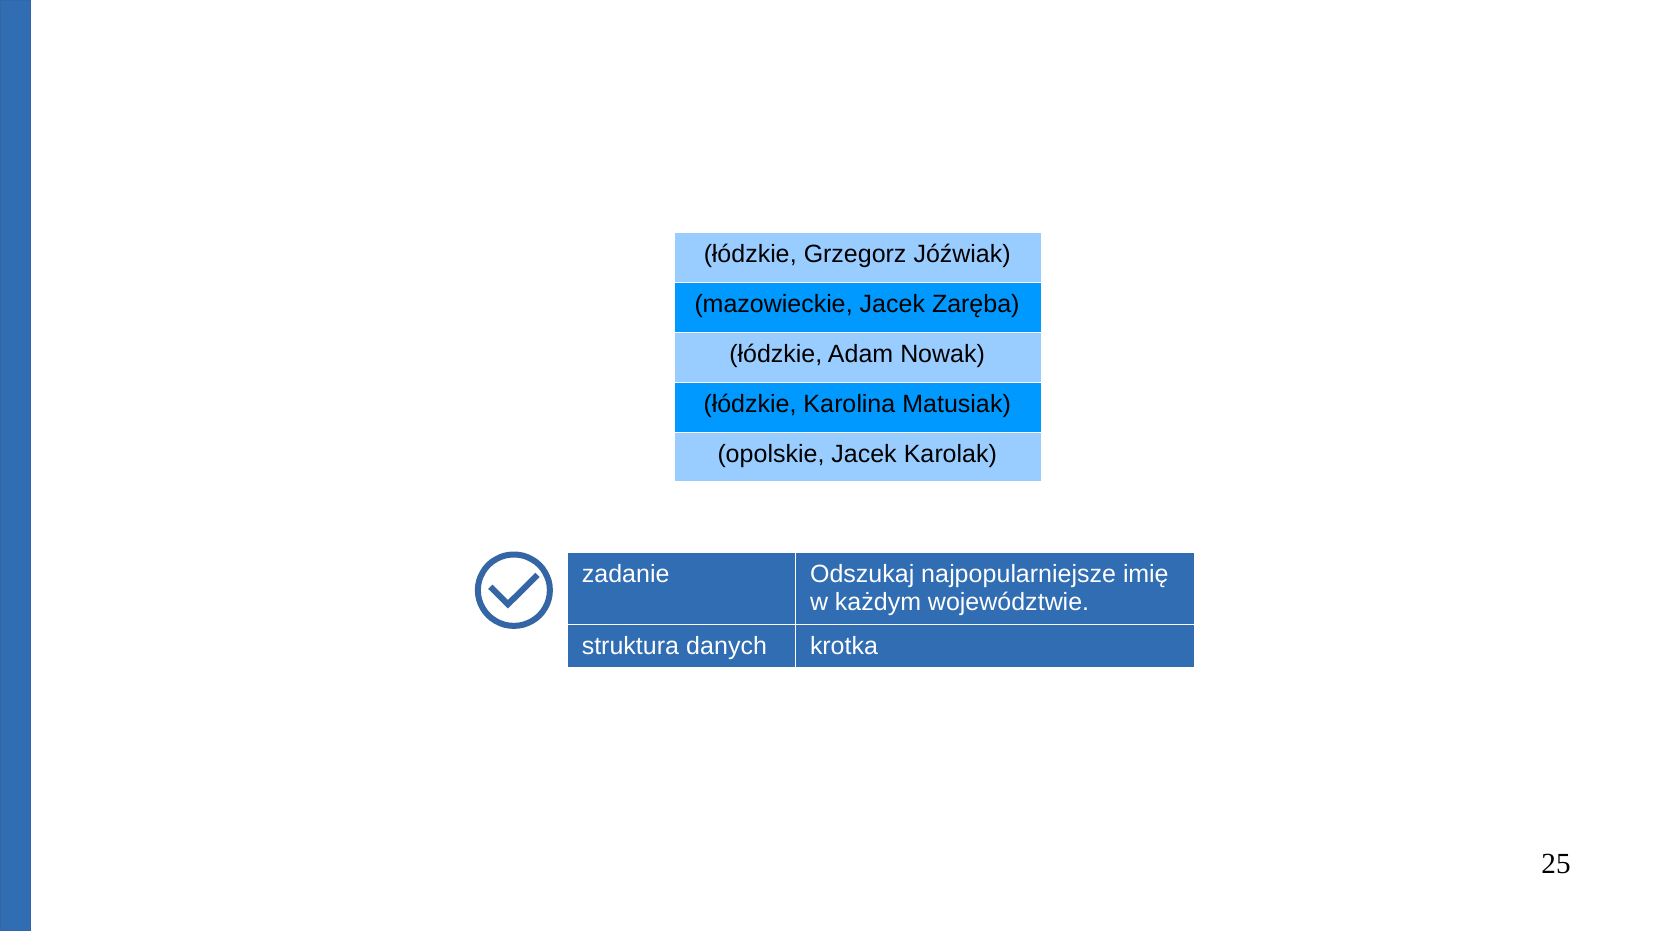

| (łódzkie, Grzegorz Jóźwiak) |
| --- |
| (mazowieckie, Jacek Zaręba) |
| (łódzkie, Adam Nowak) |
| (łódzkie, Karolina Matusiak) |
| (opolskie, Jacek Karolak) |
| zadanie | Odszukaj najpopularniejsze imię w każdym województwie. |
| --- | --- |
| struktura danych | krotka |
25